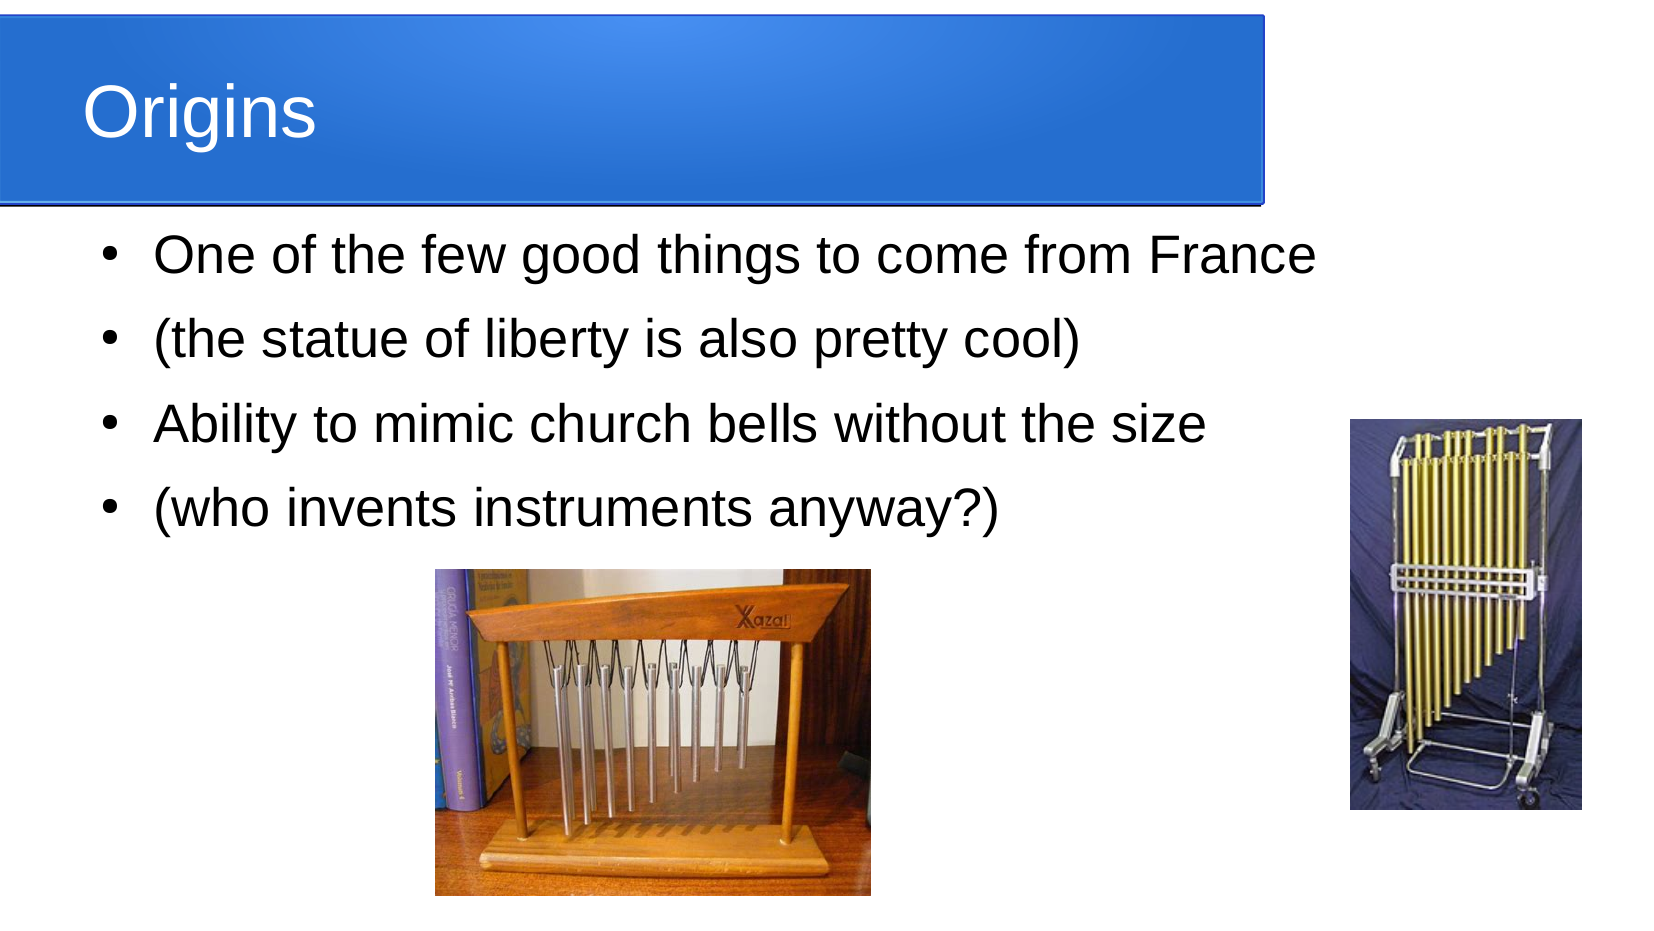

# Origins
One of the few good things to come from France
(the statue of liberty is also pretty cool)
Ability to mimic church bells without the size
(who invents instruments anyway?)